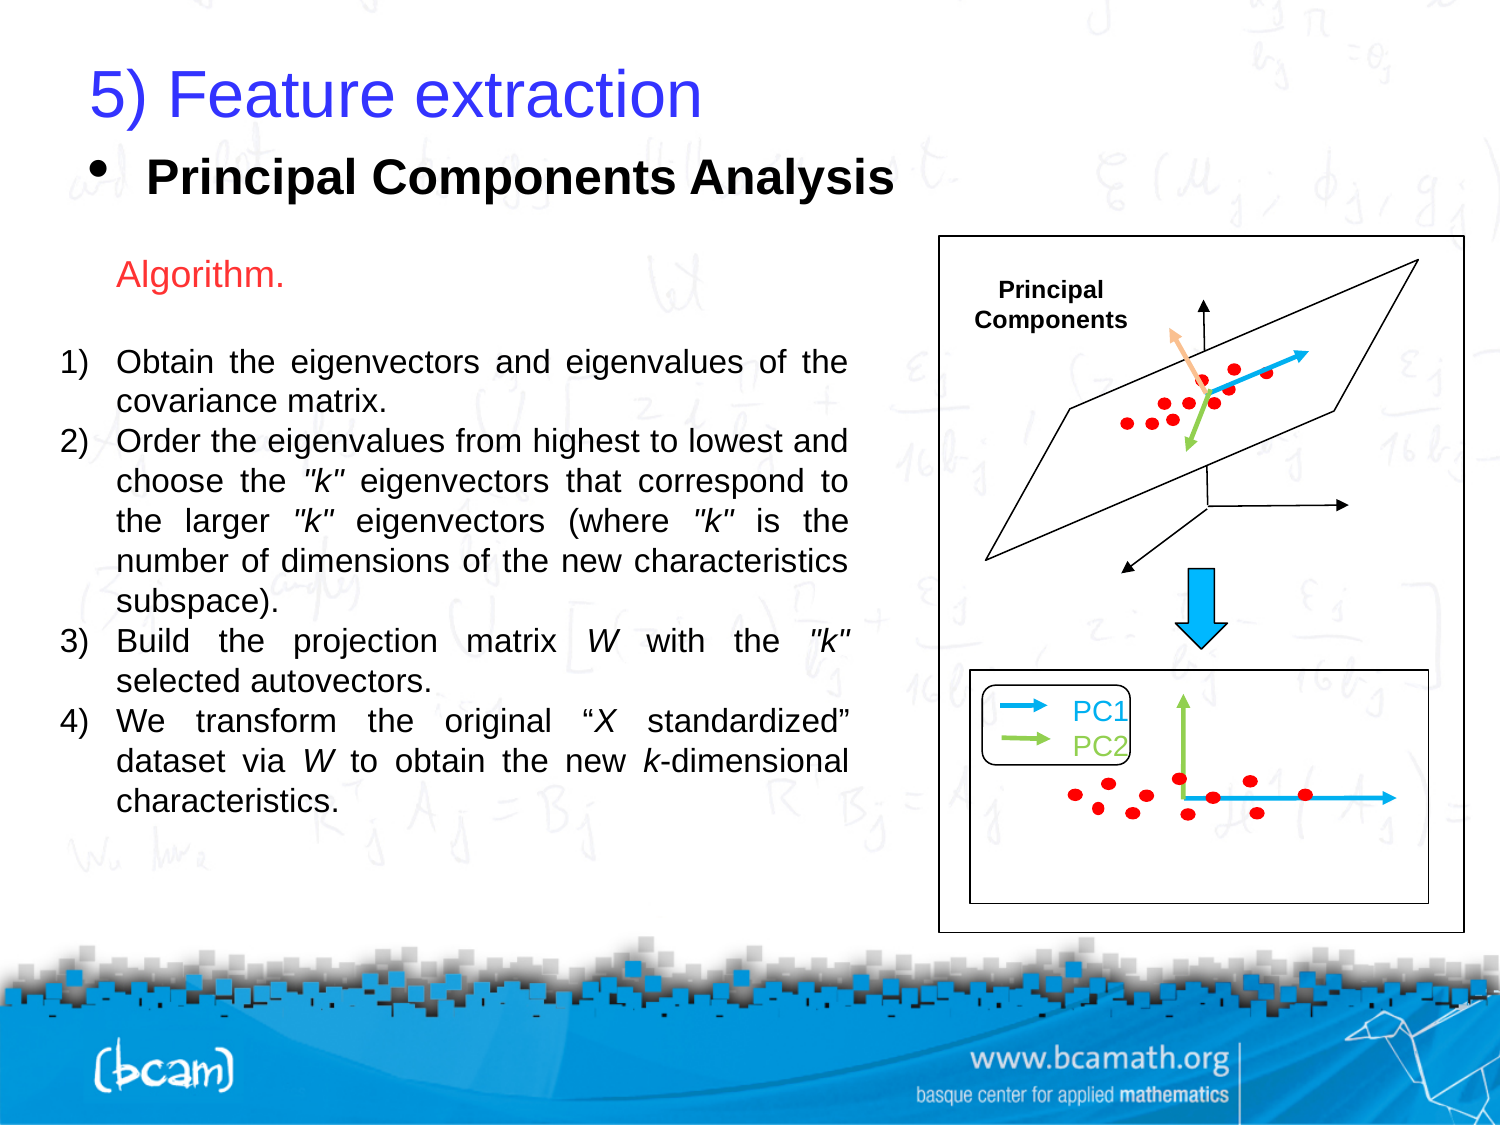

5) Feature extraction
Principal Components Analysis
Algorithm.
Obtain the eigenvectors and eigenvalues of the covariance matrix.
Order the eigenvalues from highest to lowest and choose the "k" eigenvectors that correspond to the larger "k" eigenvectors (where "k" is the number of dimensions of the new characteristics subspace).
Build the projection matrix W with the "k" selected autovectors.
We transform the original “X standardized” dataset via W to obtain the new k-dimensional characteristics.
Principal
Components
PC1
PC2